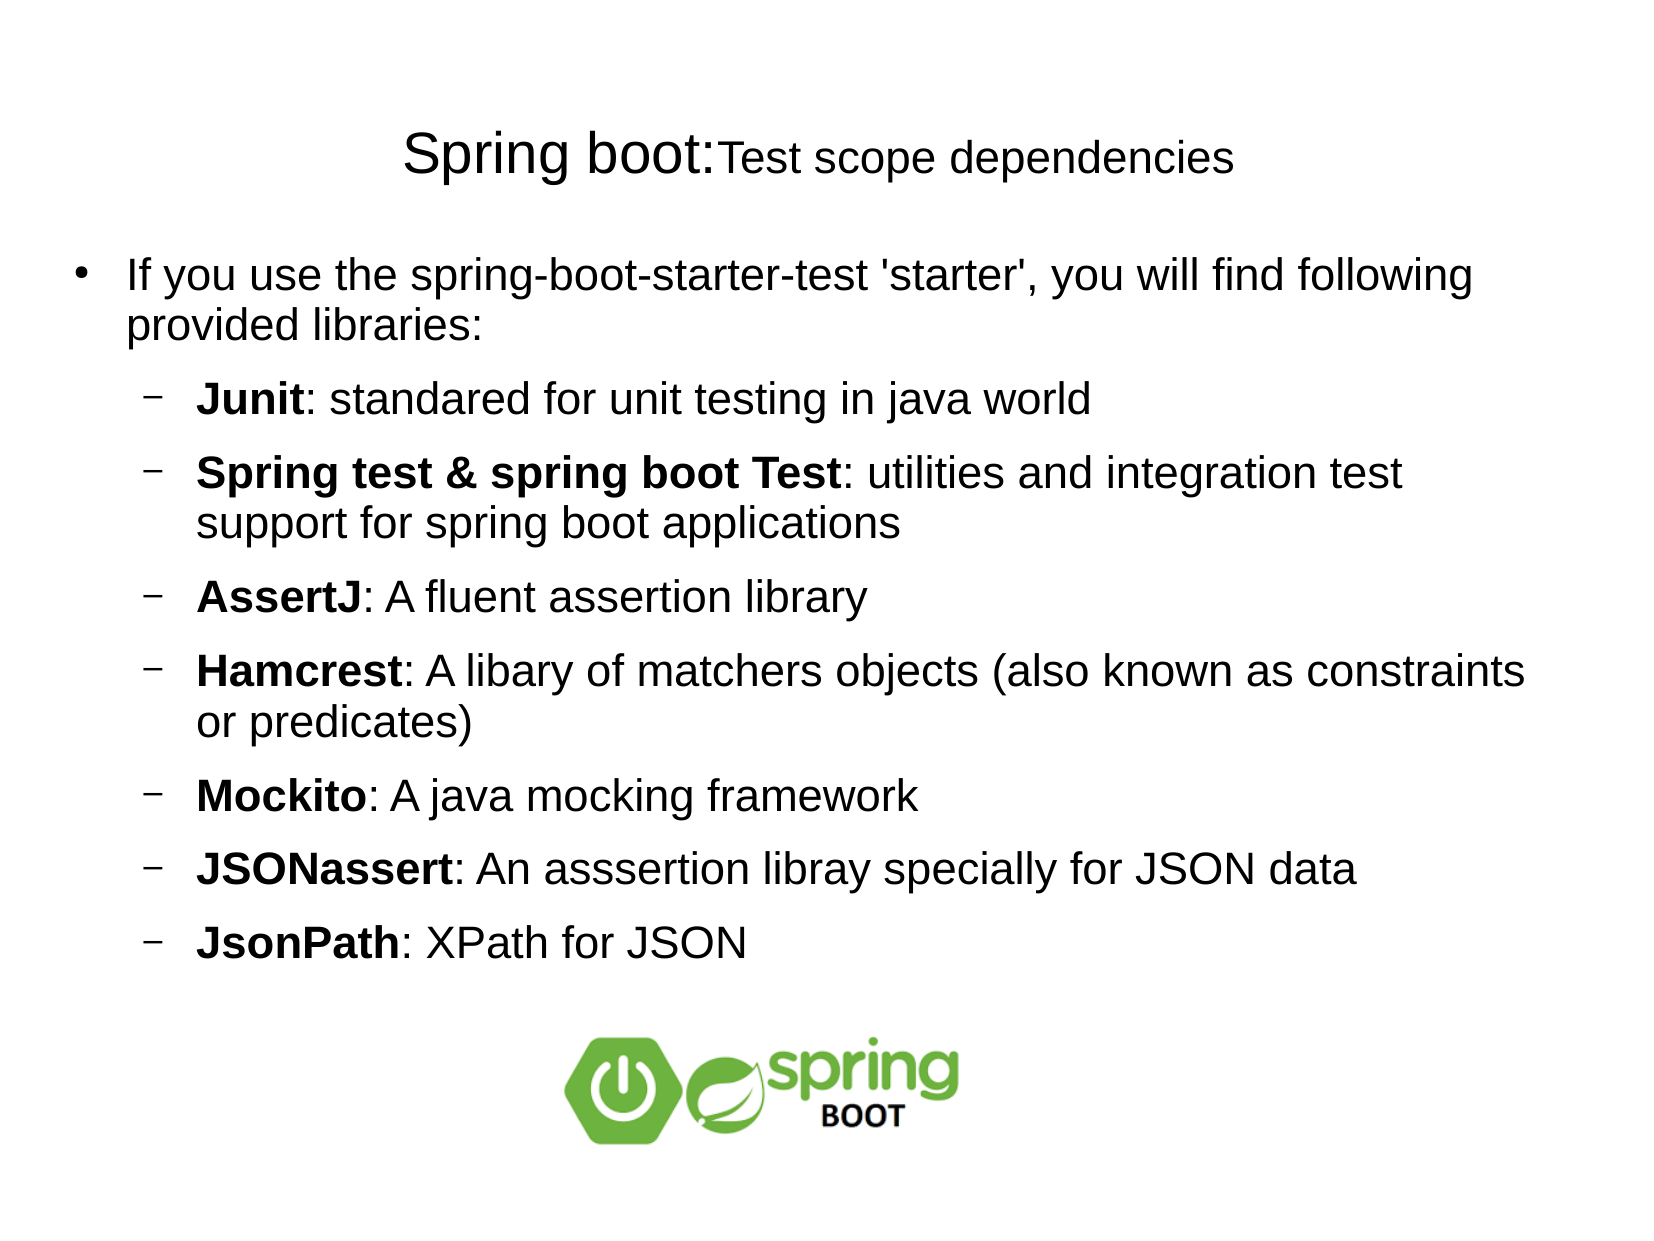

# Spring boot:Test scope dependencies
If you use the spring-boot-starter-test 'starter', you will find following provided libraries:
Junit: standared for unit testing in java world
Spring test & spring boot Test: utilities and integration test support for spring boot applications
AssertJ: A fluent assertion library
Hamcrest: A libary of matchers objects (also known as constraints or predicates)
Mockito: A java mocking framework
JSONassert: An asssertion libray specially for JSON data
JsonPath: XPath for JSON